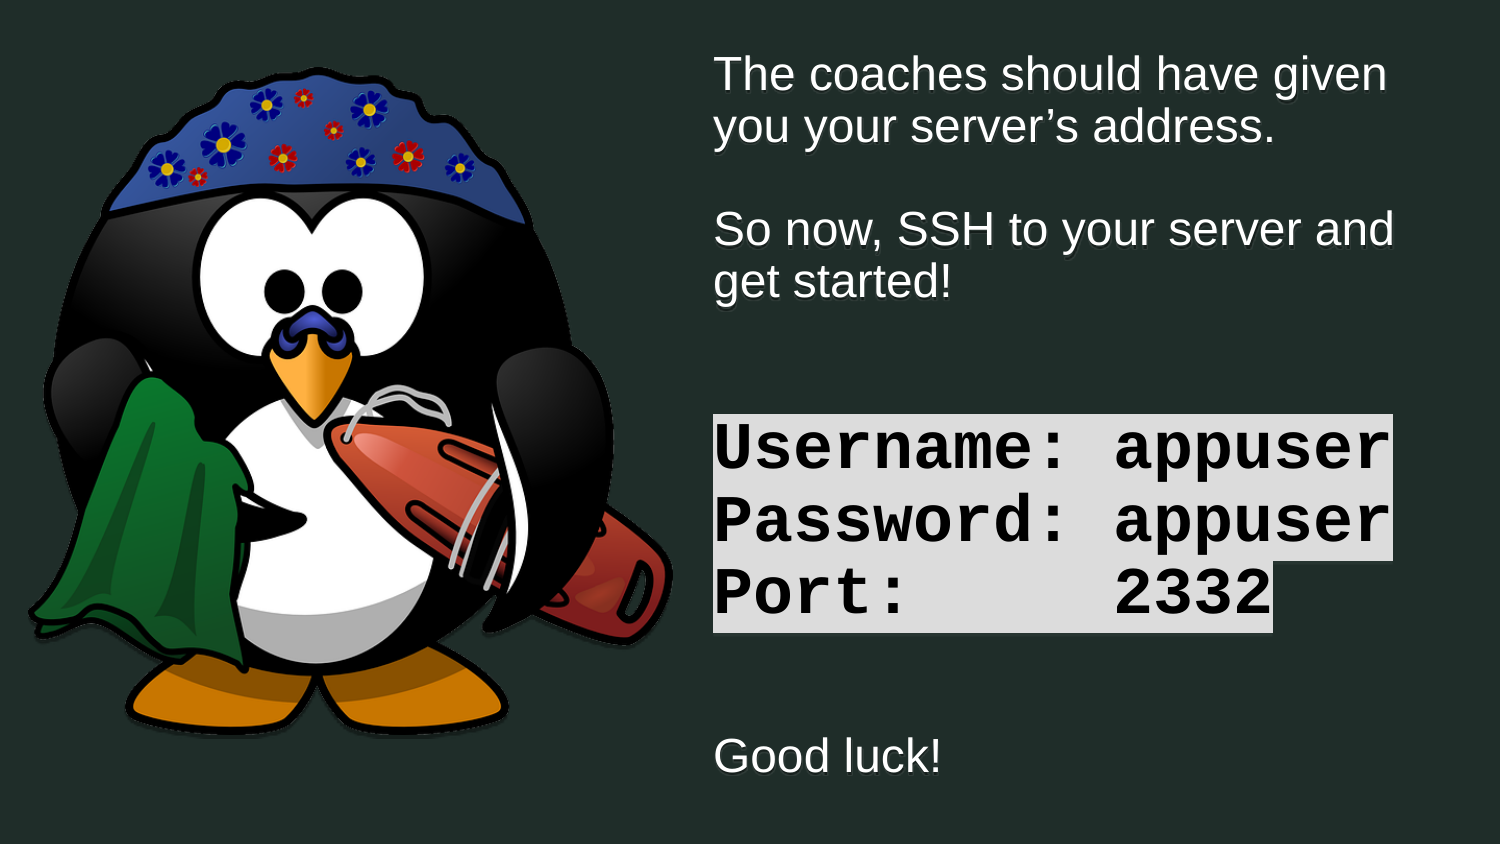

# The coaches should have given you your server’s address. So now, SSH to your server and get started! Username: appuser Password: appuser Port: 2332 Good luck!